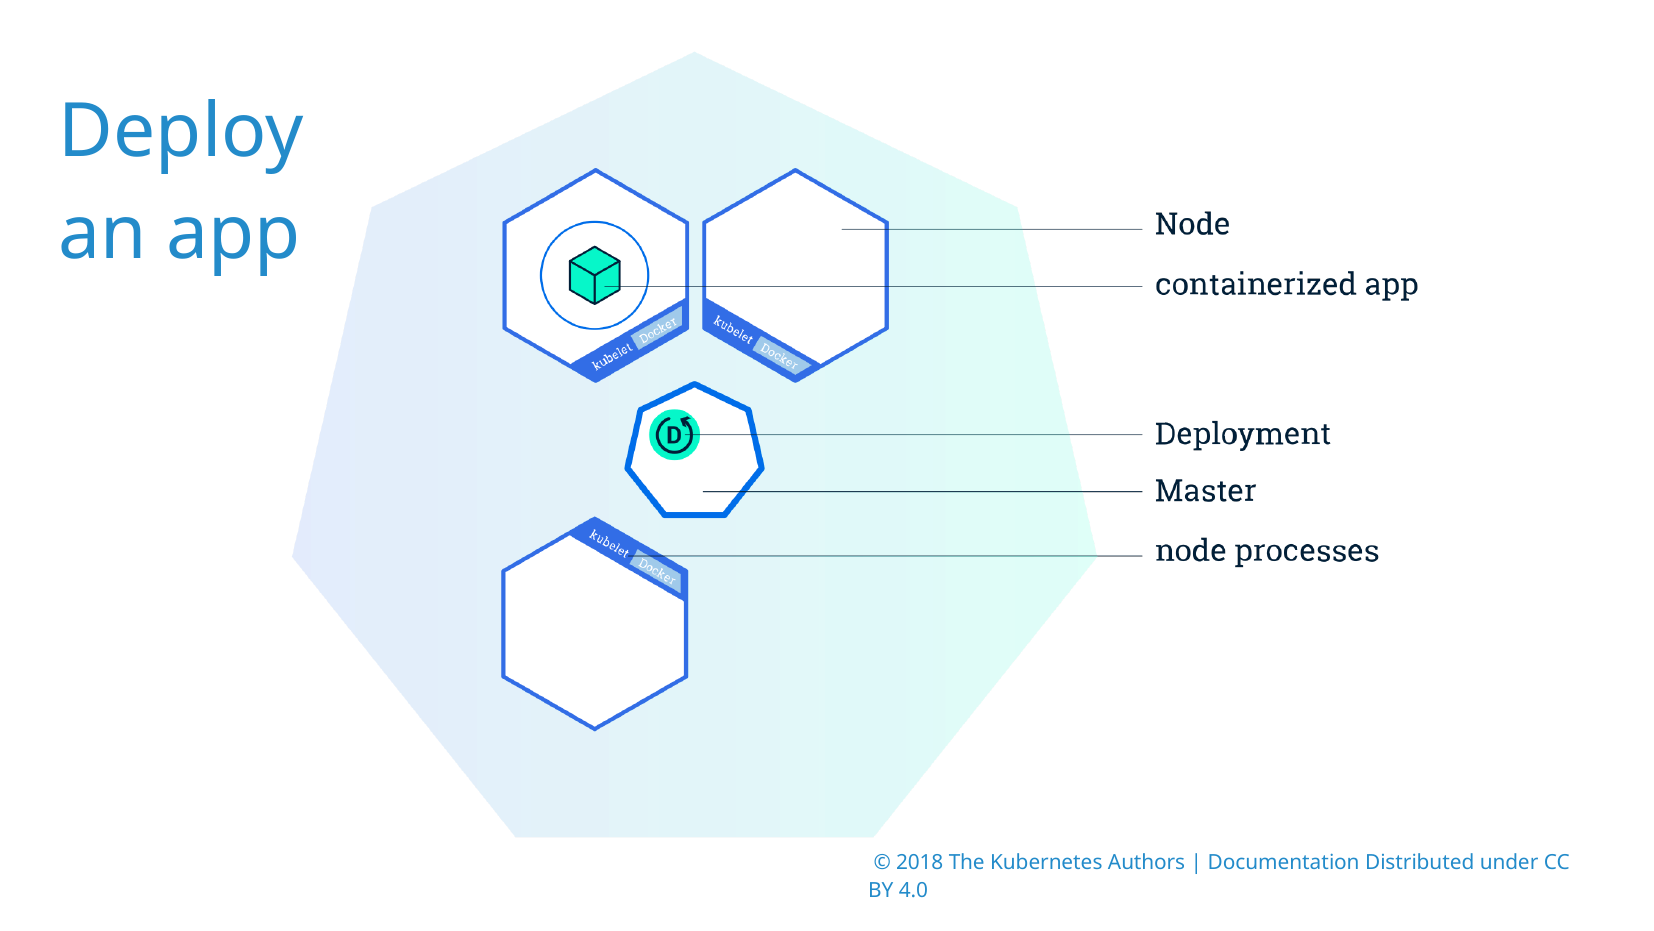

Deploy
an app
# © 2018 The Kubernetes Authors | Documentation Distributed under CC BY 4.0